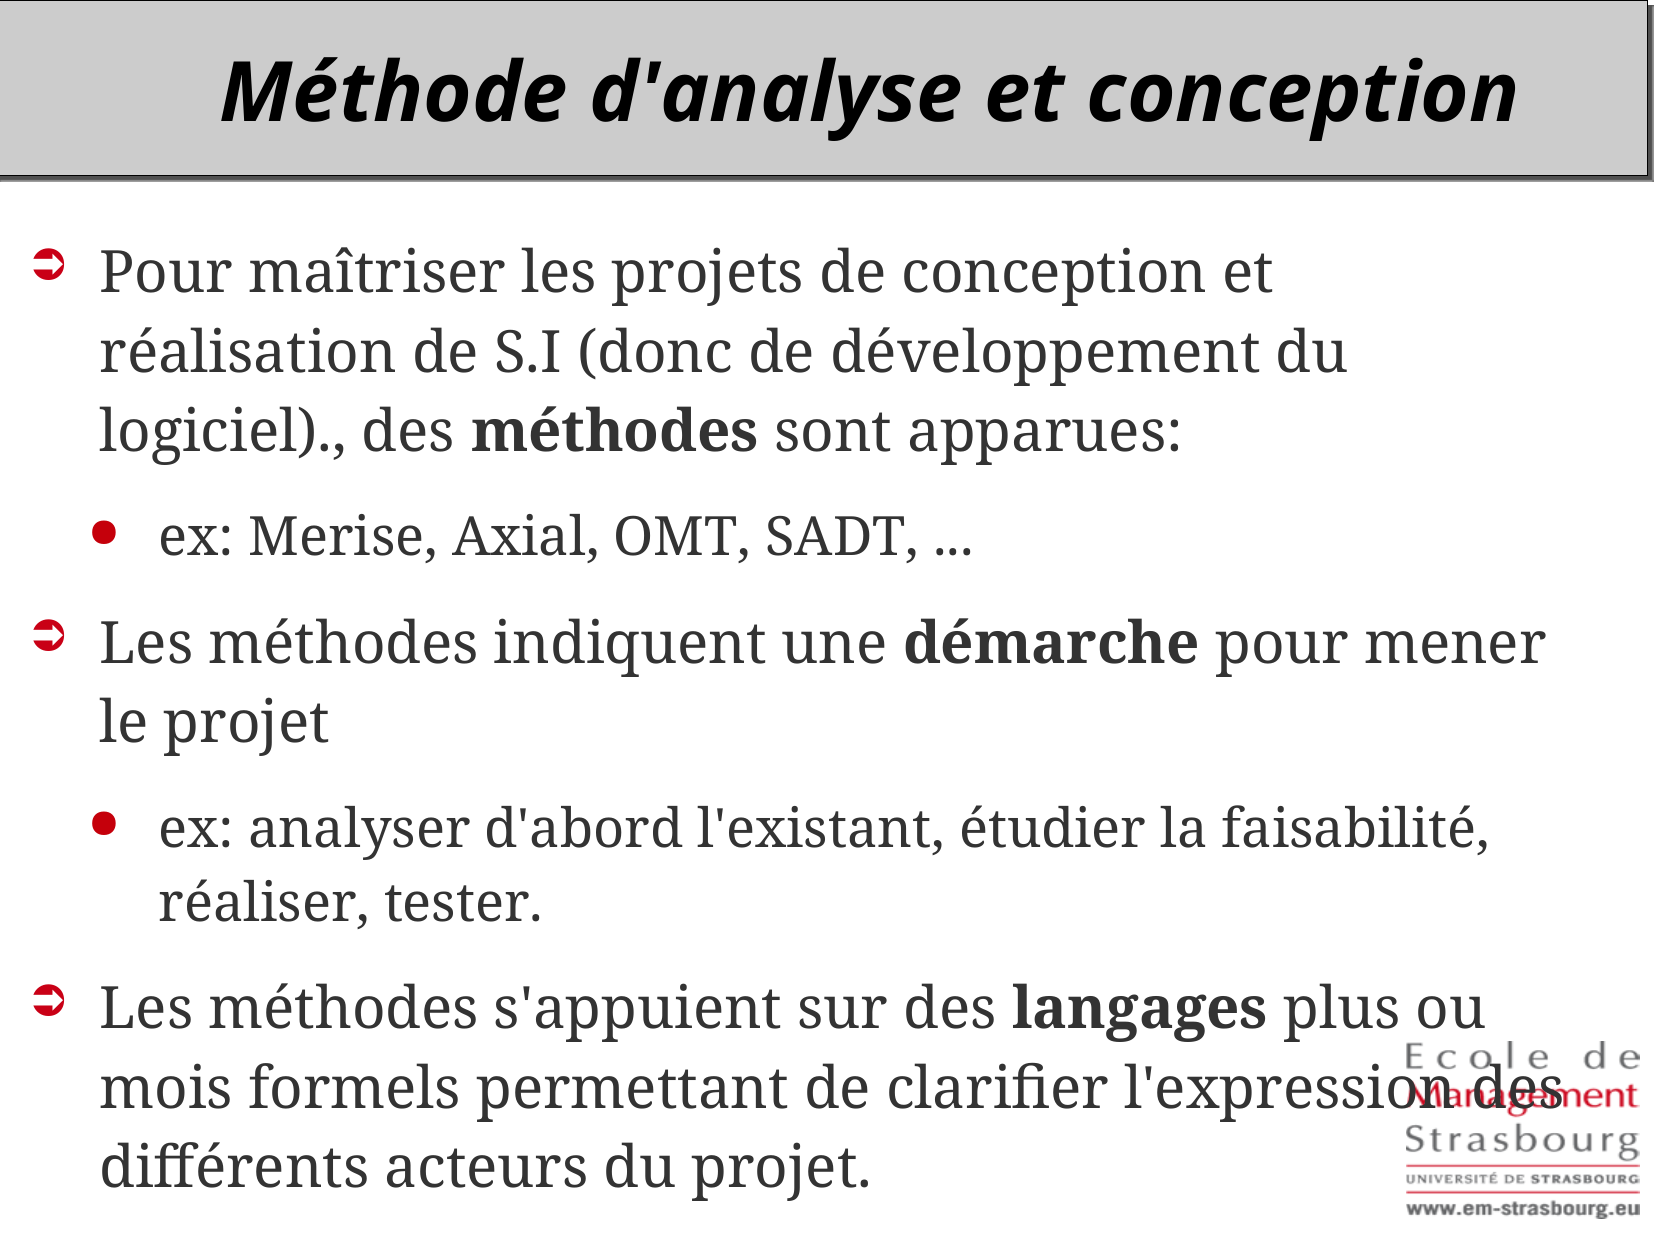

# Méthode d'analyse et conception
Pour maîtriser les projets de conception et réalisation de S.I (donc de développement du logiciel)., des méthodes sont apparues:
ex: Merise, Axial, OMT, SADT, ...
Les méthodes indiquent une démarche pour mener le projet
ex: analyser d'abord l'existant, étudier la faisabilité, réaliser, tester.
Les méthodes s'appuient sur des langages plus ou mois formels permettant de clarifier l'expression des différents acteurs du projet.
ex: diagrammes, formalisme entité-association, spécifications algébriques, ...